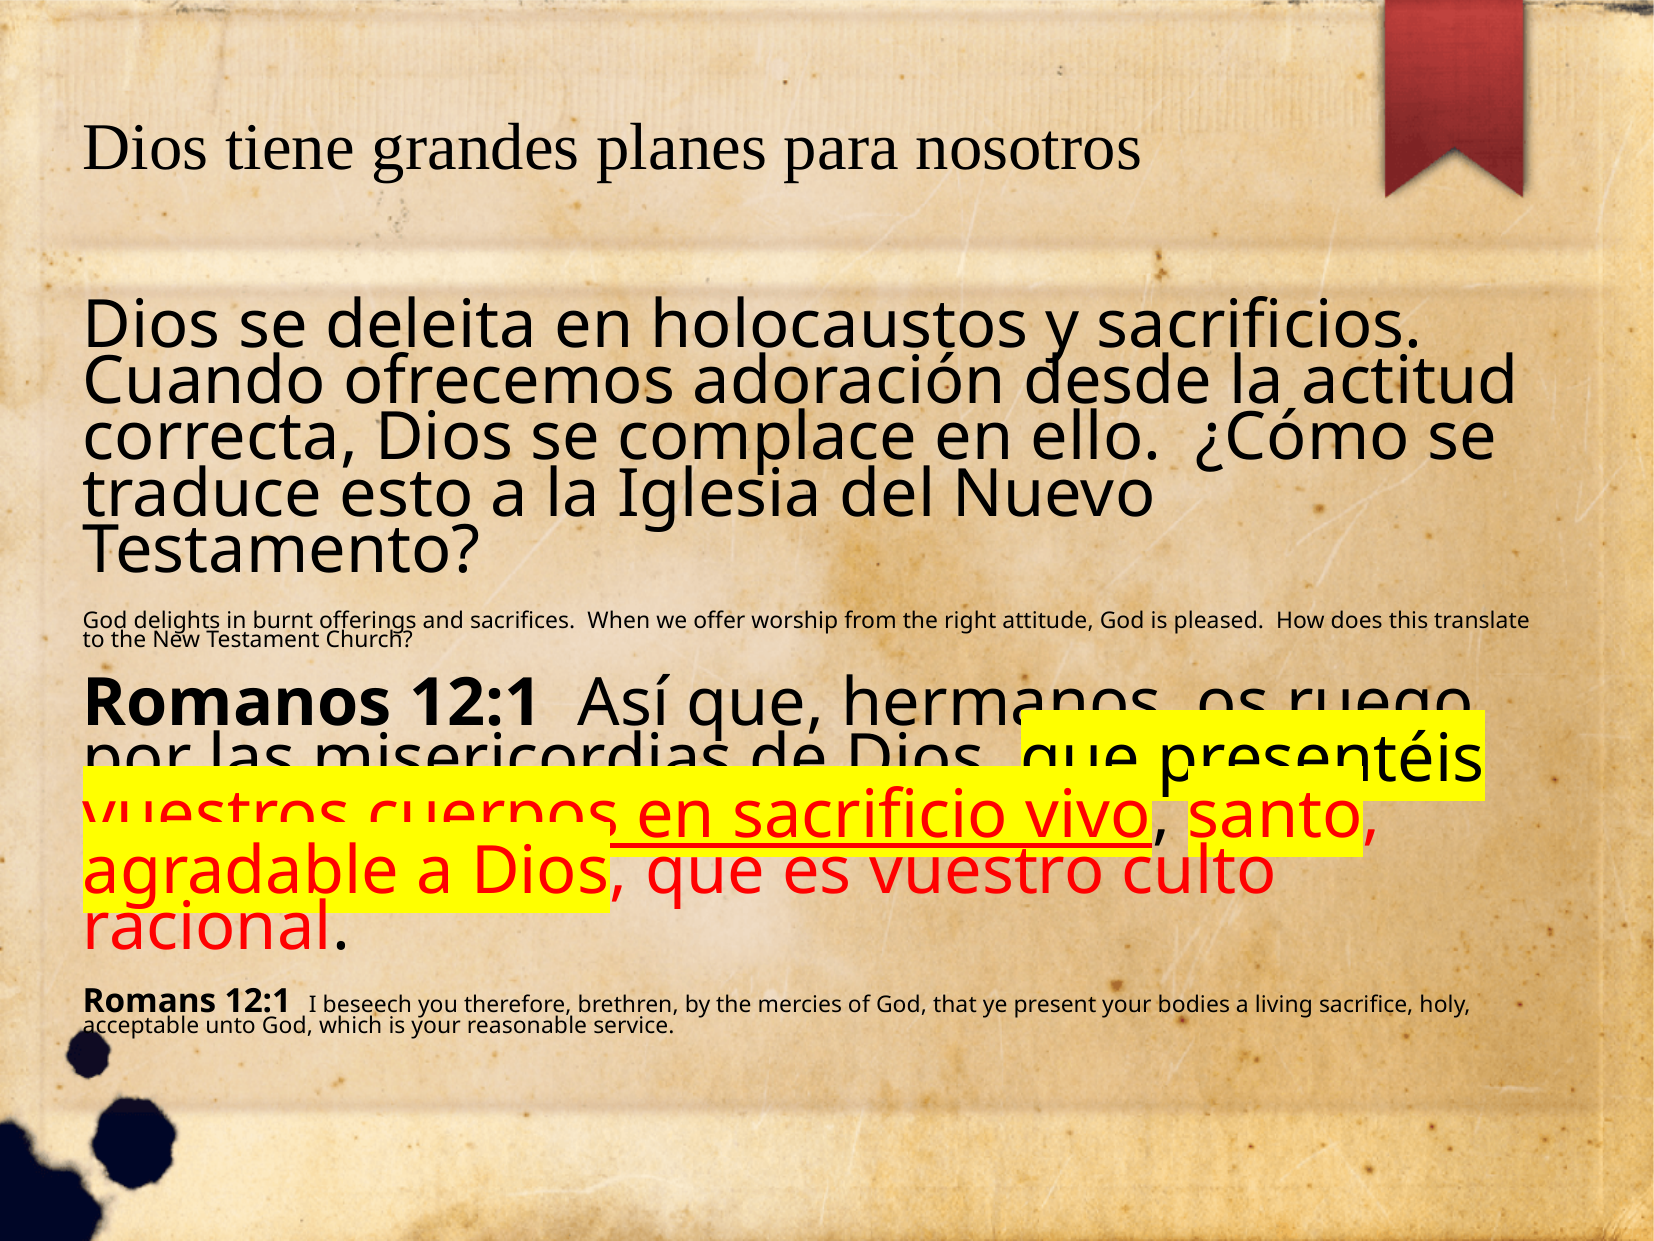

# Dios tiene grandes planes para nosotros
Dios se deleita en holocaustos y sacrificios. Cuando ofrecemos adoración desde la actitud correcta, Dios se complace en ello. ¿Cómo se traduce esto a la Iglesia del Nuevo Testamento?
God delights in burnt offerings and sacrifices. When we offer worship from the right attitude, God is pleased. How does this translate to the New Testament Church?
Romanos 12:1  Así que, hermanos, os ruego por las misericordias de Dios, que presentéis vuestros cuerpos en sacrificio vivo, santo, agradable a Dios, que es vuestro culto racional.
Romans 12:1  I beseech you therefore, brethren, by the mercies of God, that ye present your bodies a living sacrifice, holy, acceptable unto God, which is your reasonable service.